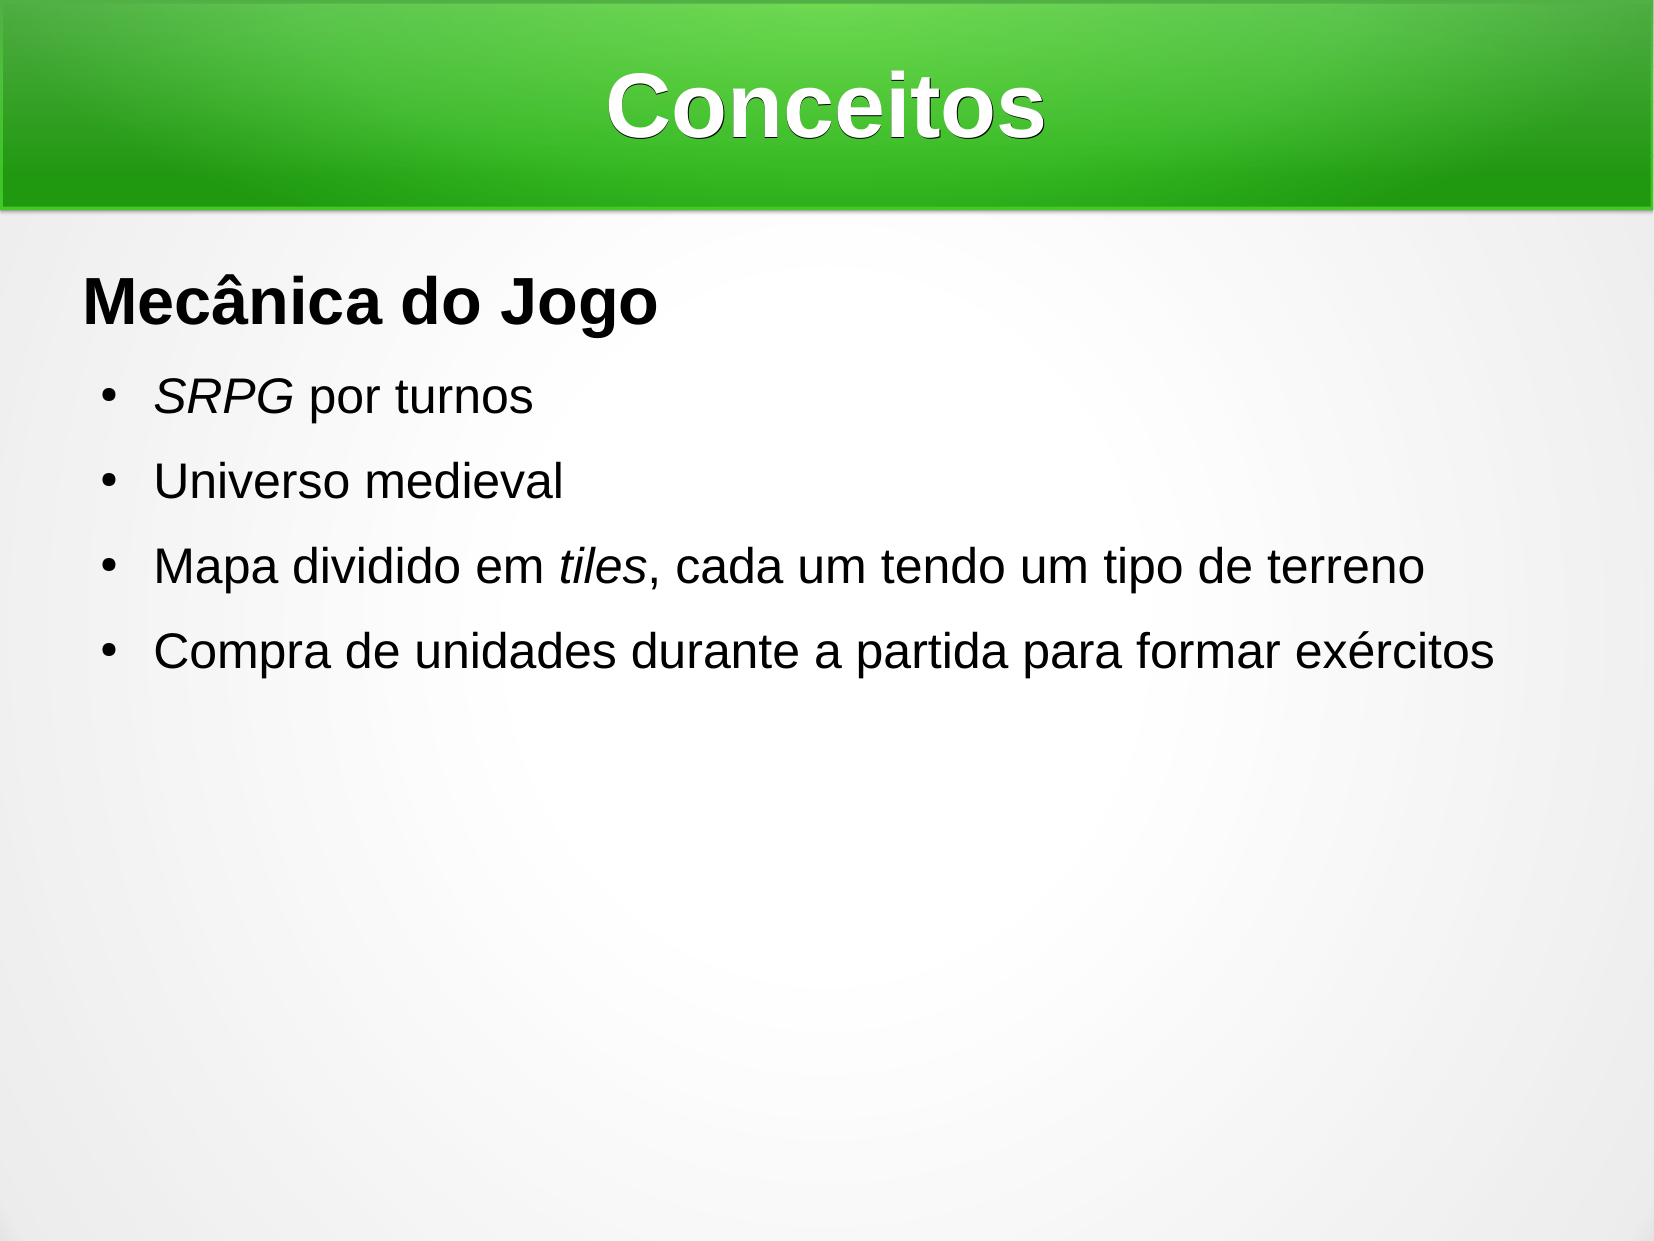

# Conceitos
Mecânica do Jogo
SRPG por turnos
Universo medieval
Mapa dividido em tiles, cada um tendo um tipo de terreno
Compra de unidades durante a partida para formar exércitos